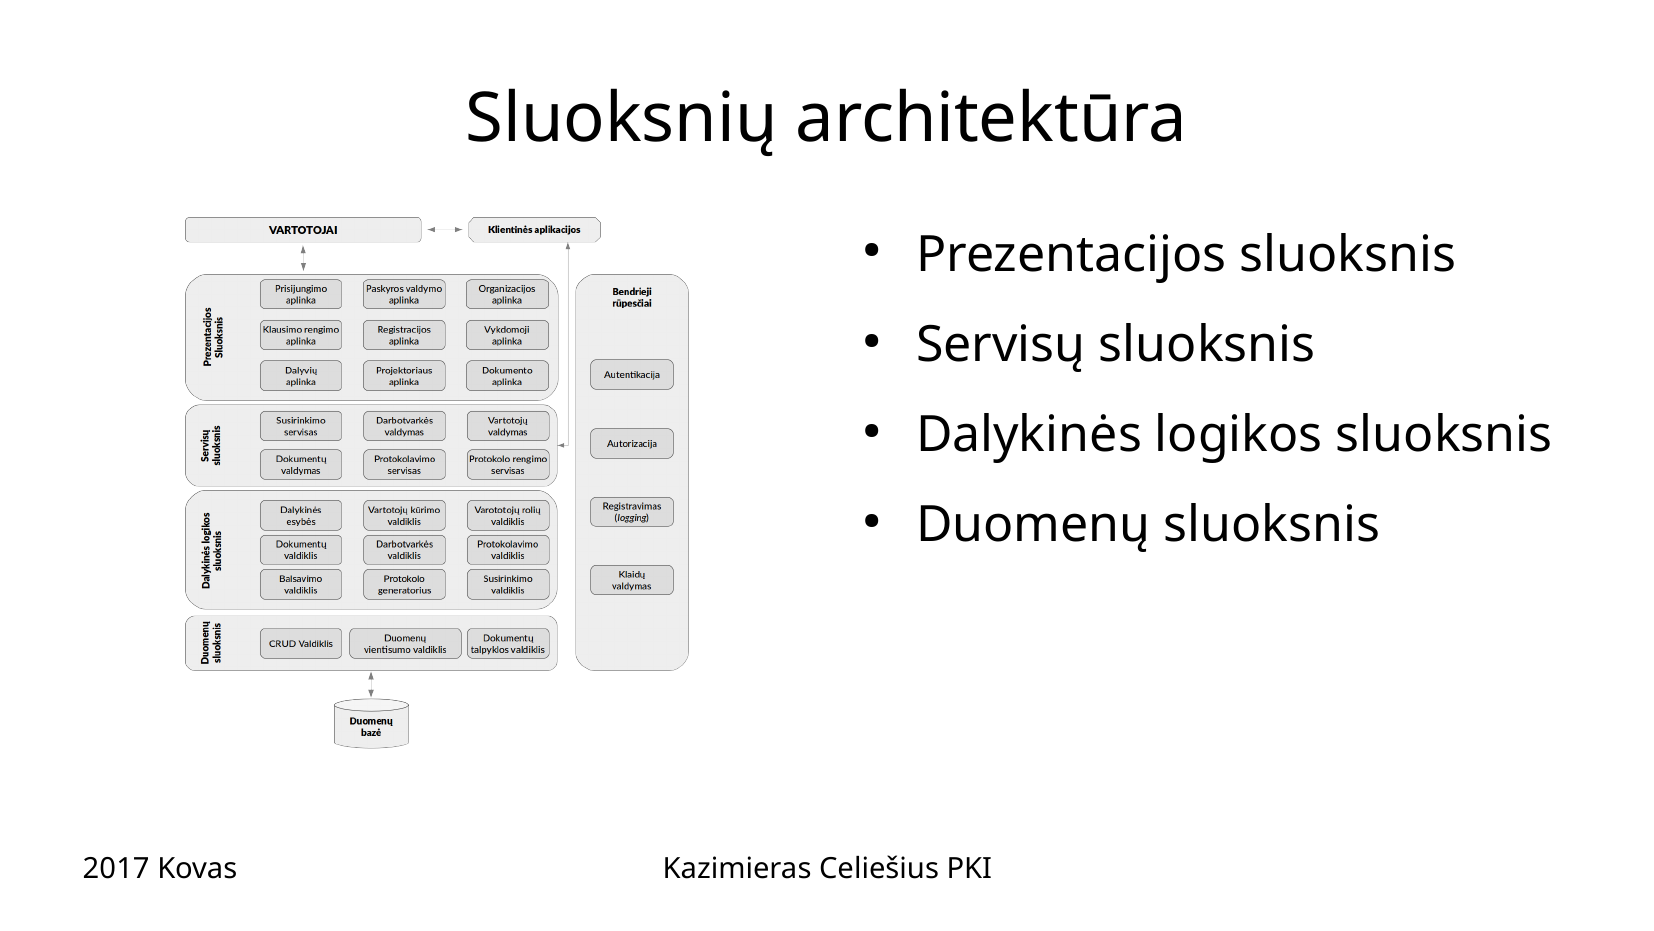

# Sluoksnių architektūra
Prezentacijos sluoksnis
Servisų sluoksnis
Dalykinės logikos sluoksnis
Duomenų sluoksnis
2017 Kovas
Kazimieras Celiešius PKI